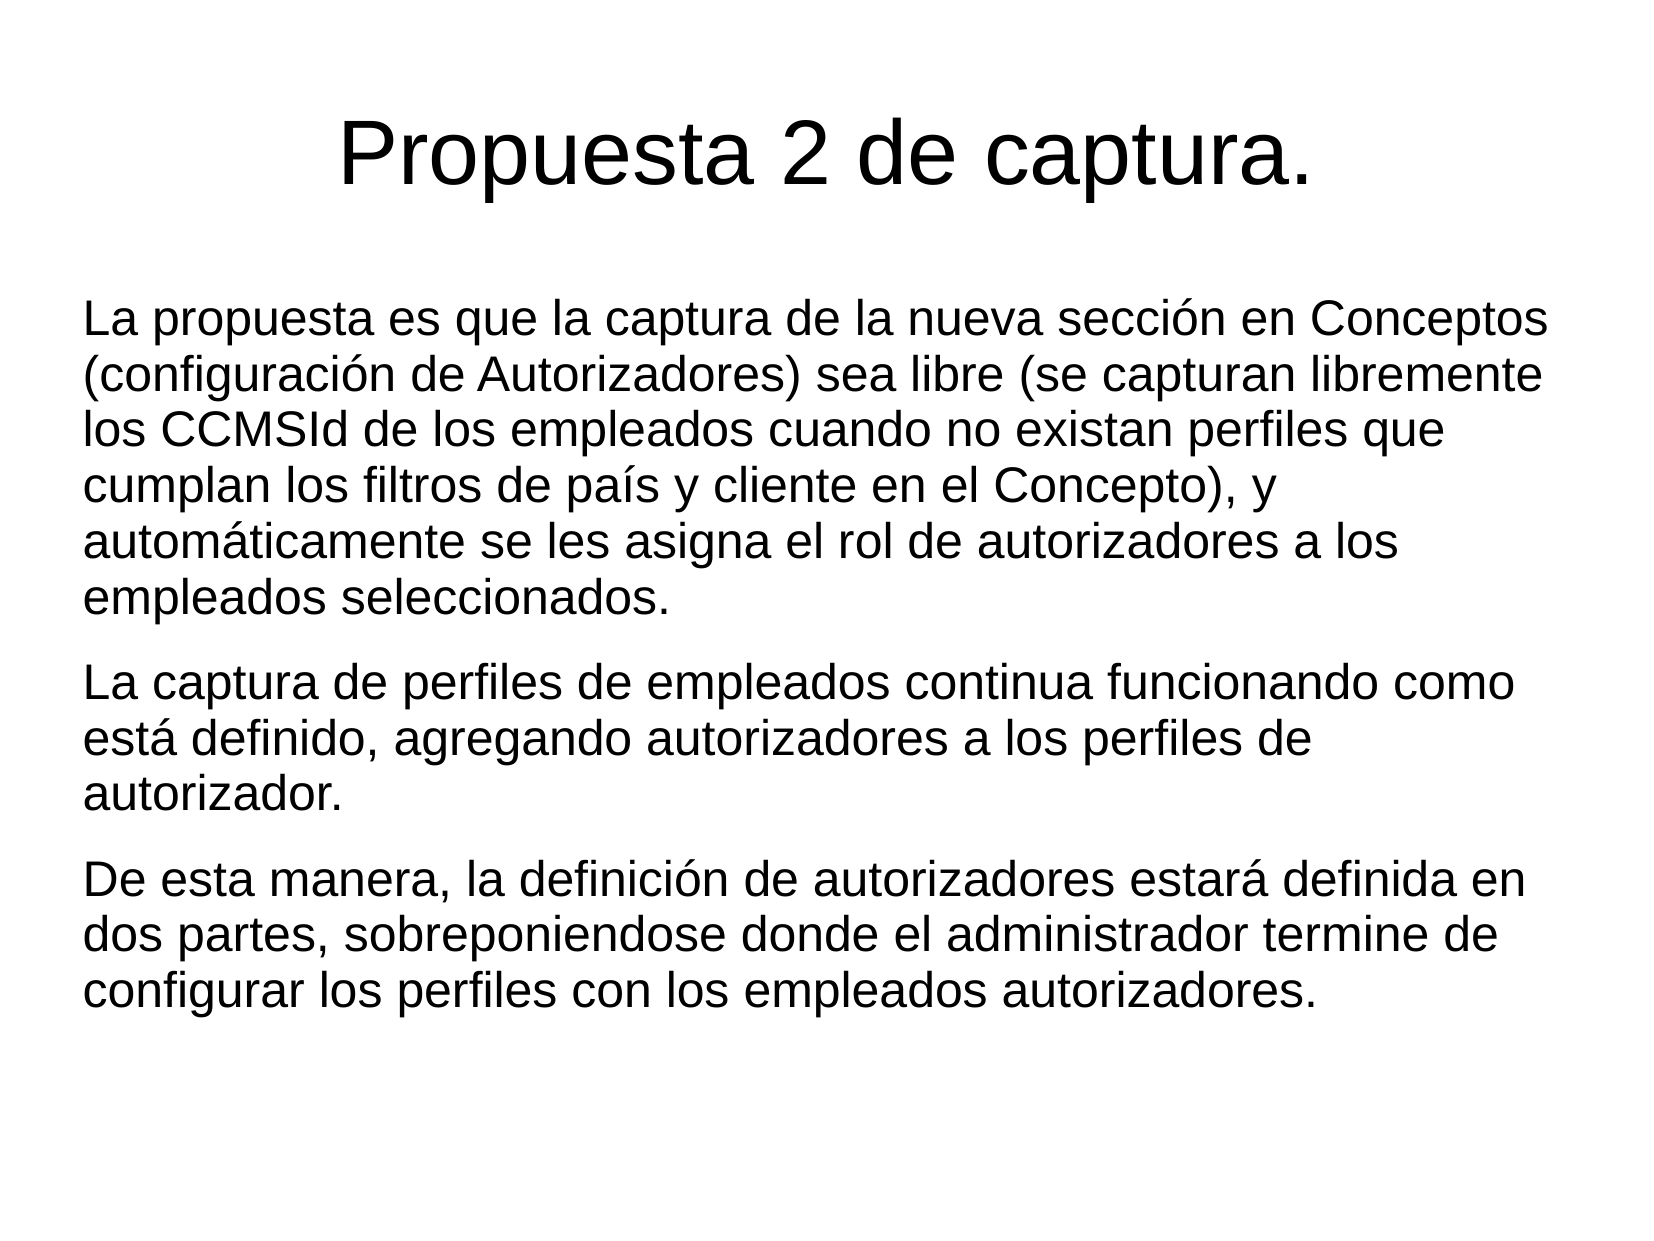

# Propuesta 2 de captura.
La propuesta es que la captura de la nueva sección en Conceptos (configuración de Autorizadores) sea libre (se capturan libremente los CCMSId de los empleados cuando no existan perfiles que cumplan los filtros de país y cliente en el Concepto), y automáticamente se les asigna el rol de autorizadores a los empleados seleccionados.
La captura de perfiles de empleados continua funcionando como está definido, agregando autorizadores a los perfiles de autorizador.
De esta manera, la definición de autorizadores estará definida en dos partes, sobreponiendose donde el administrador termine de configurar los perfiles con los empleados autorizadores.